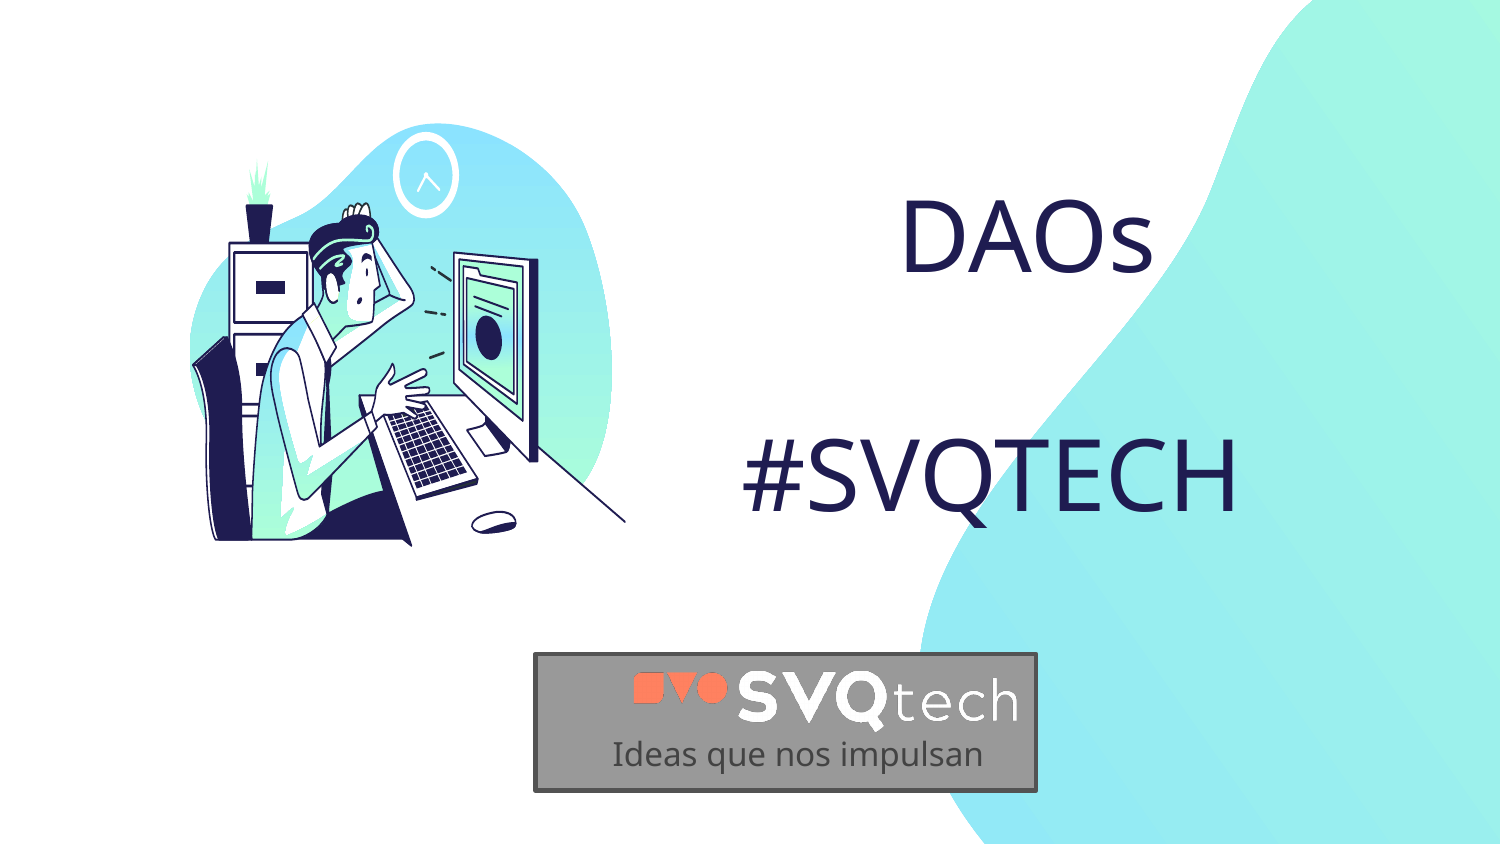

# DAOs #SVQTECH
Ideas que nos impulsan